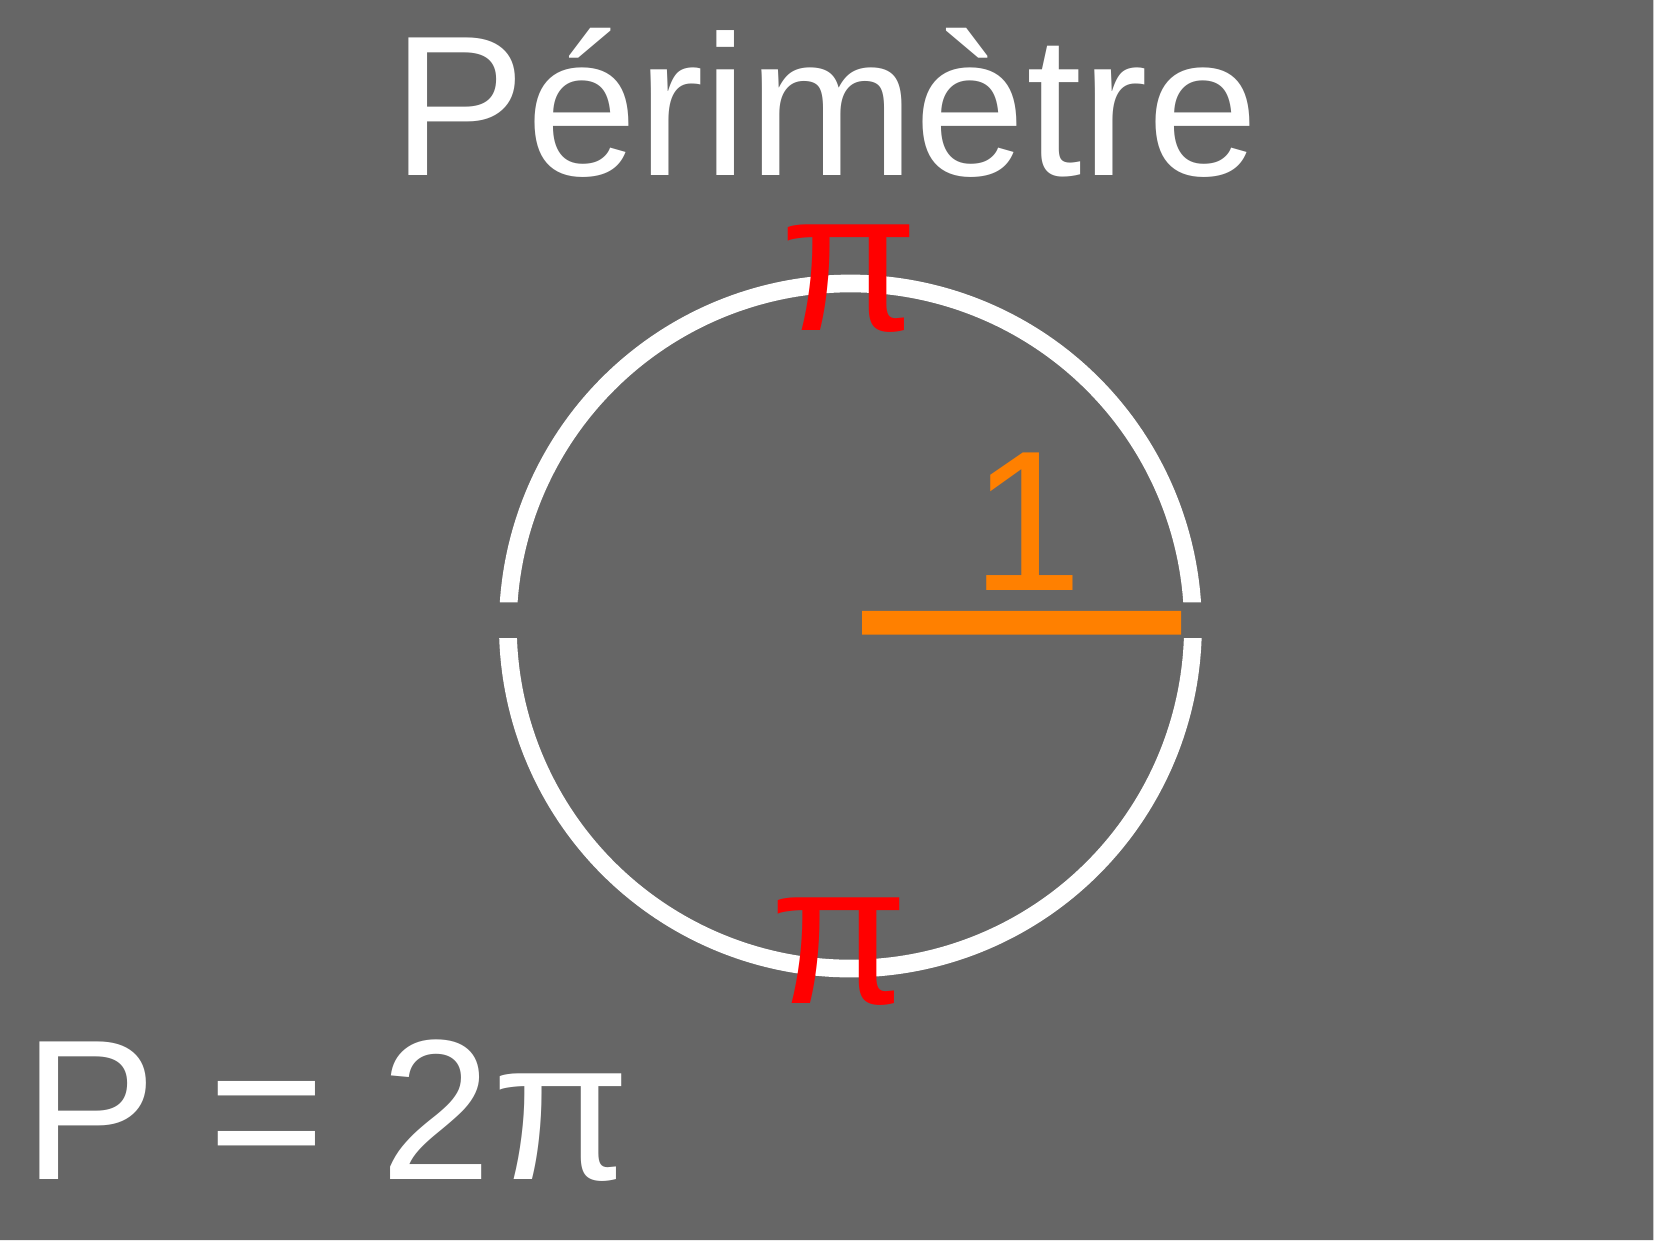

# Périmètre
π
1
π
P = 2π